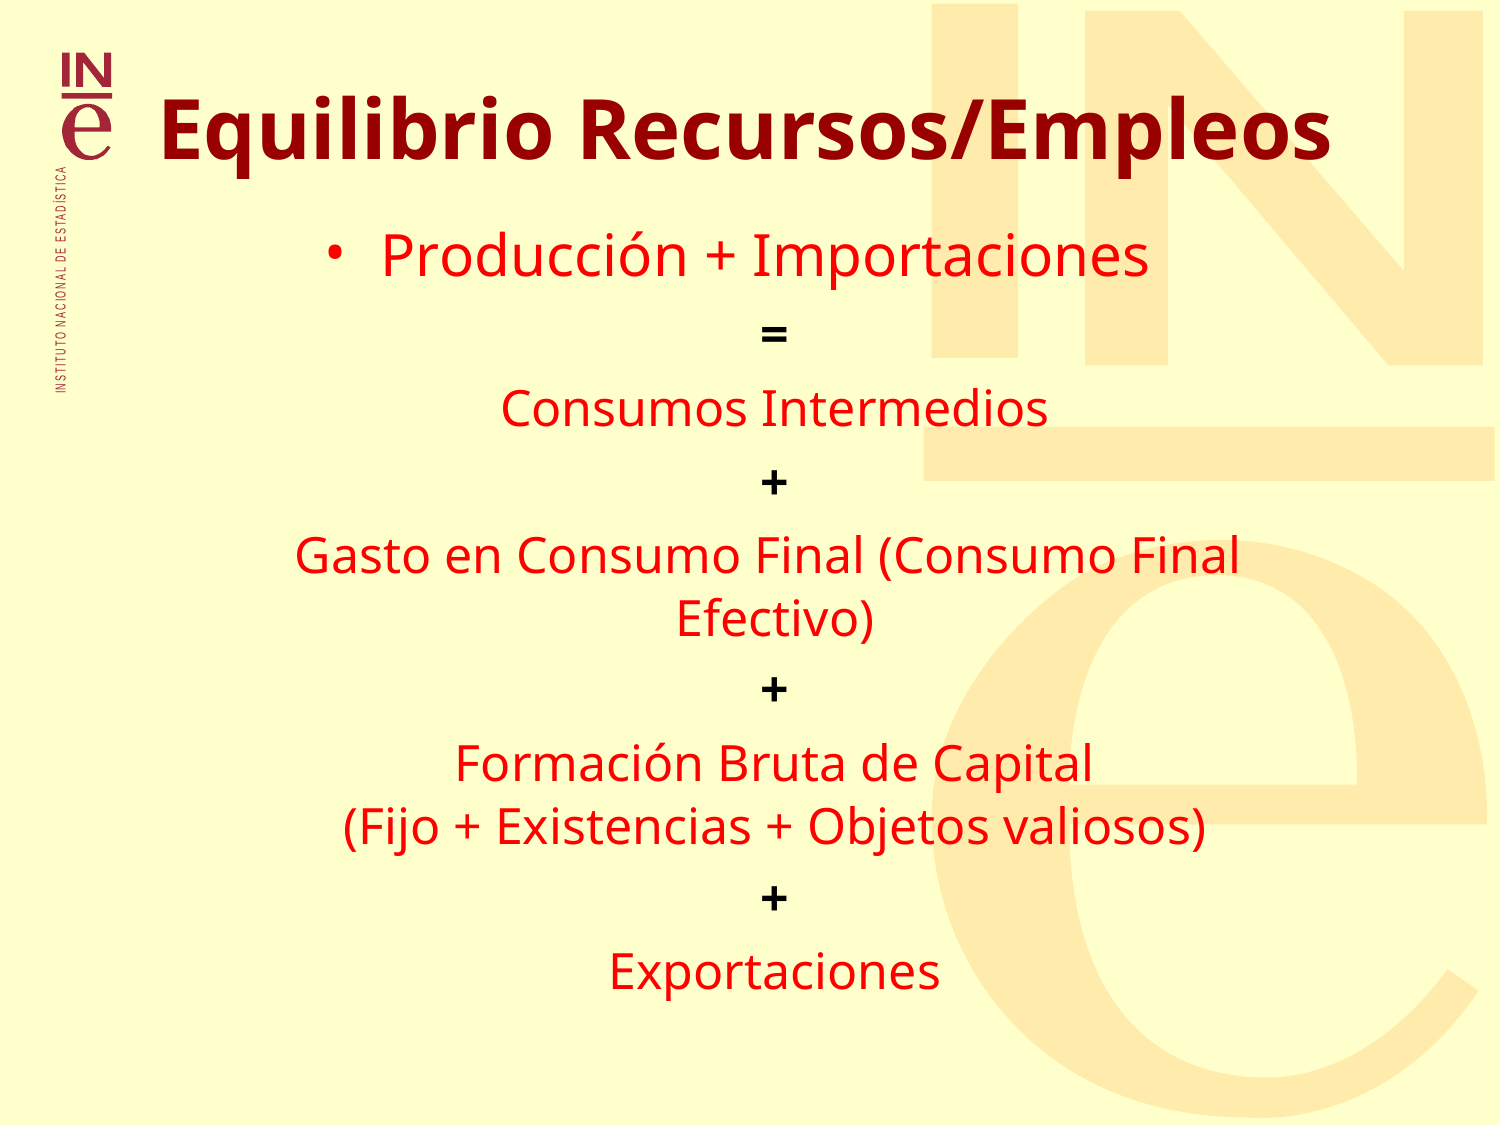

# Equilibrio Recursos/Empleos
Producción + Importaciones
=
Consumos Intermedios
+
Gasto en Consumo Final (Consumo Final
Efectivo)
+
Formación Bruta de Capital
(Fijo + Existencias + Objetos valiosos)
+
Exportaciones